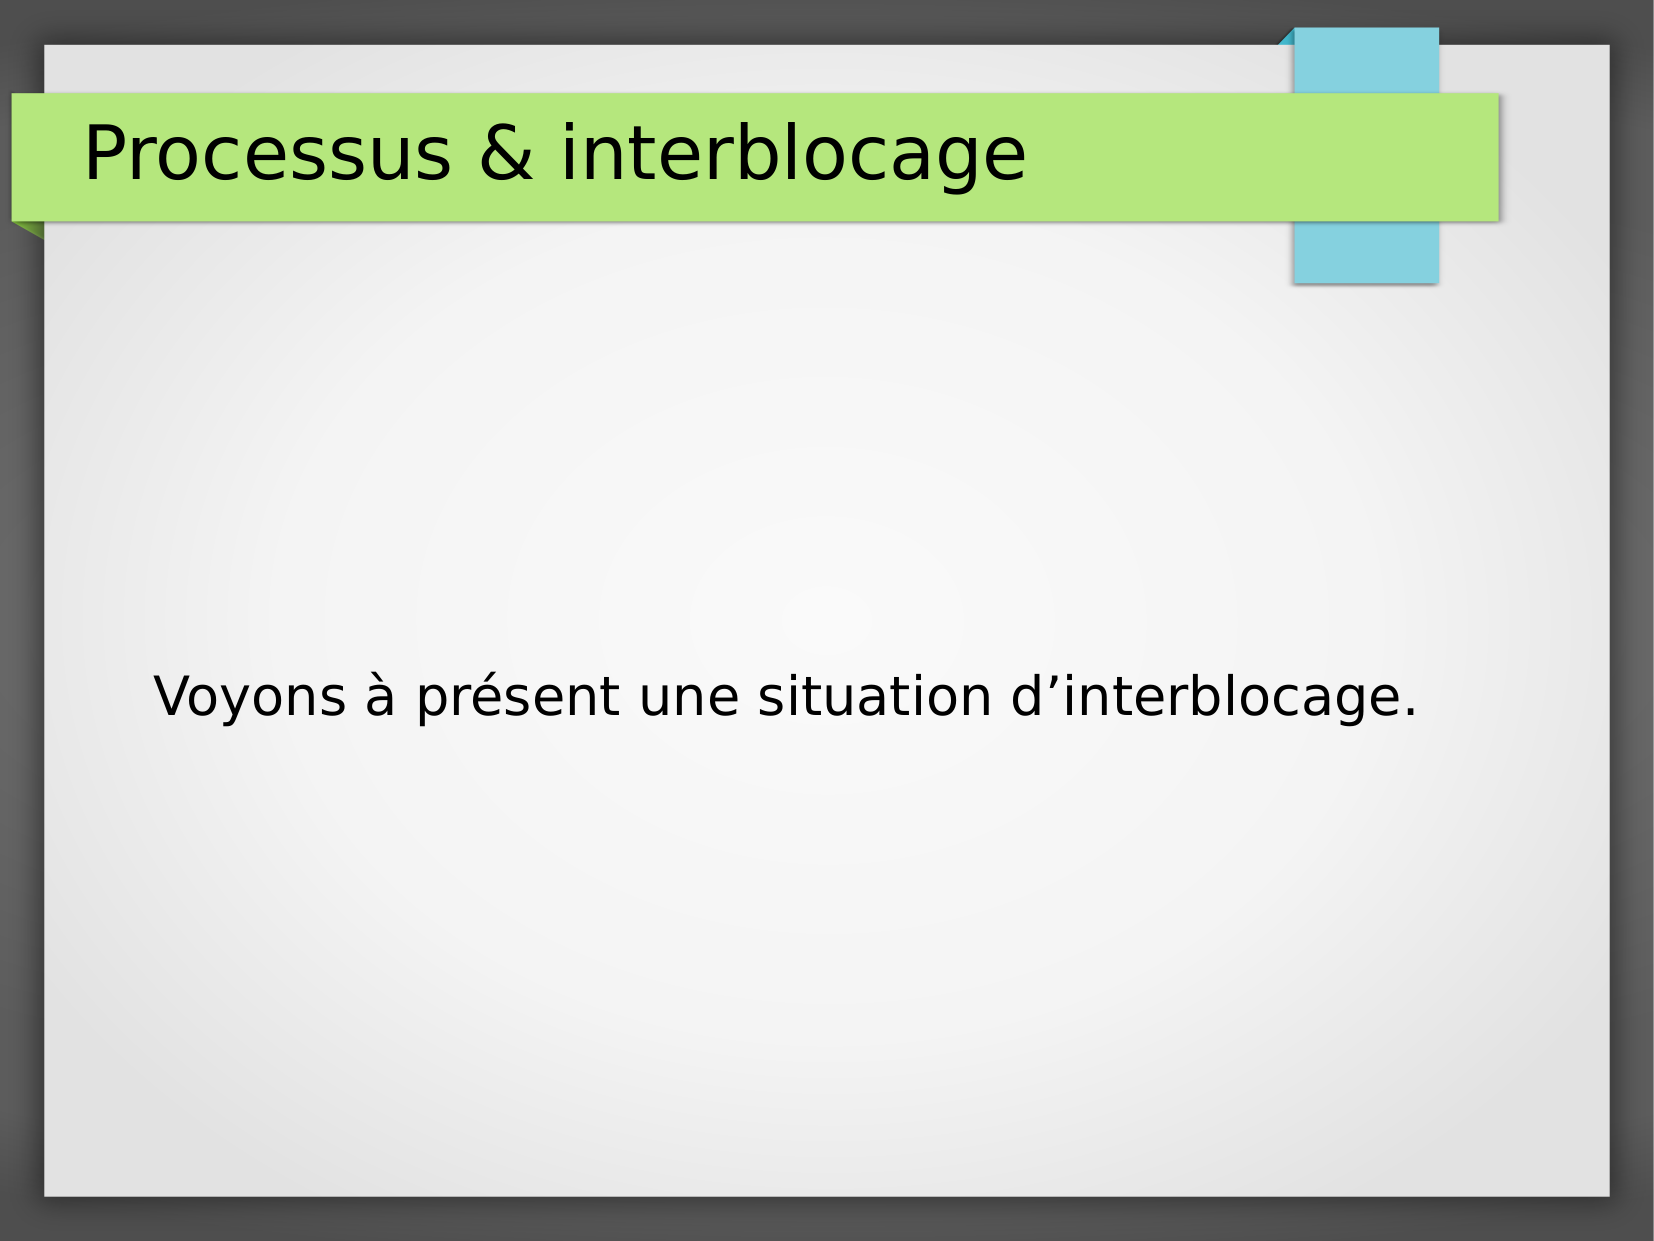

# Processus & interblocage
Voyons à présent une situation d’interblocage.